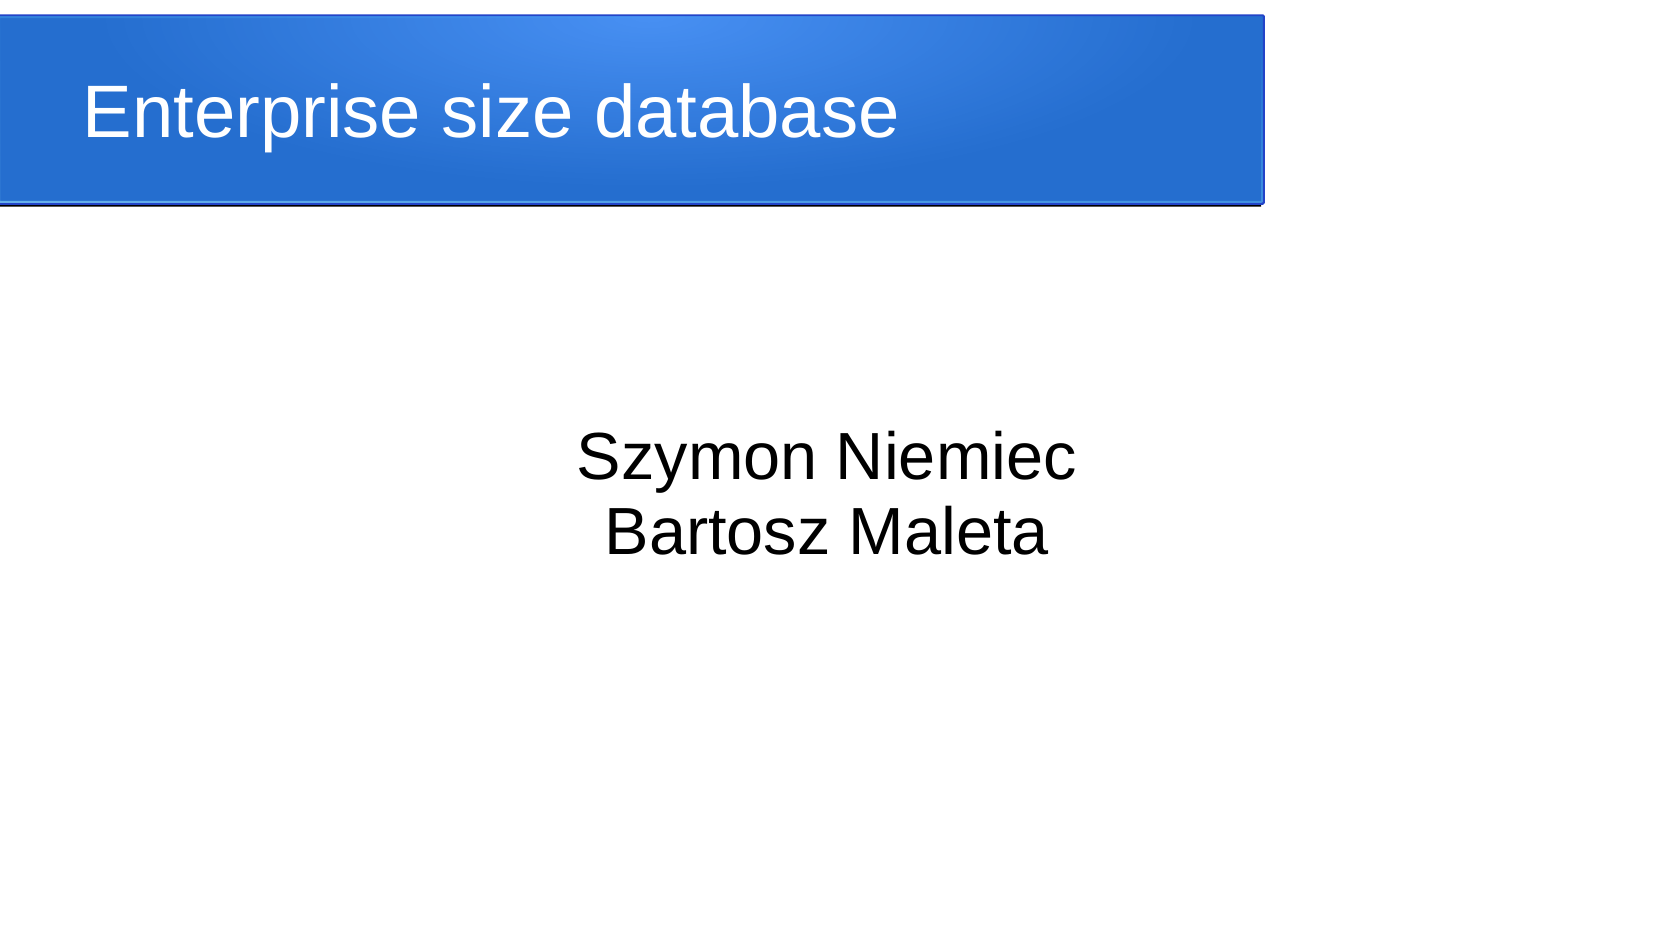

# Enterprise size database
Szymon Niemiec
Bartosz Maleta